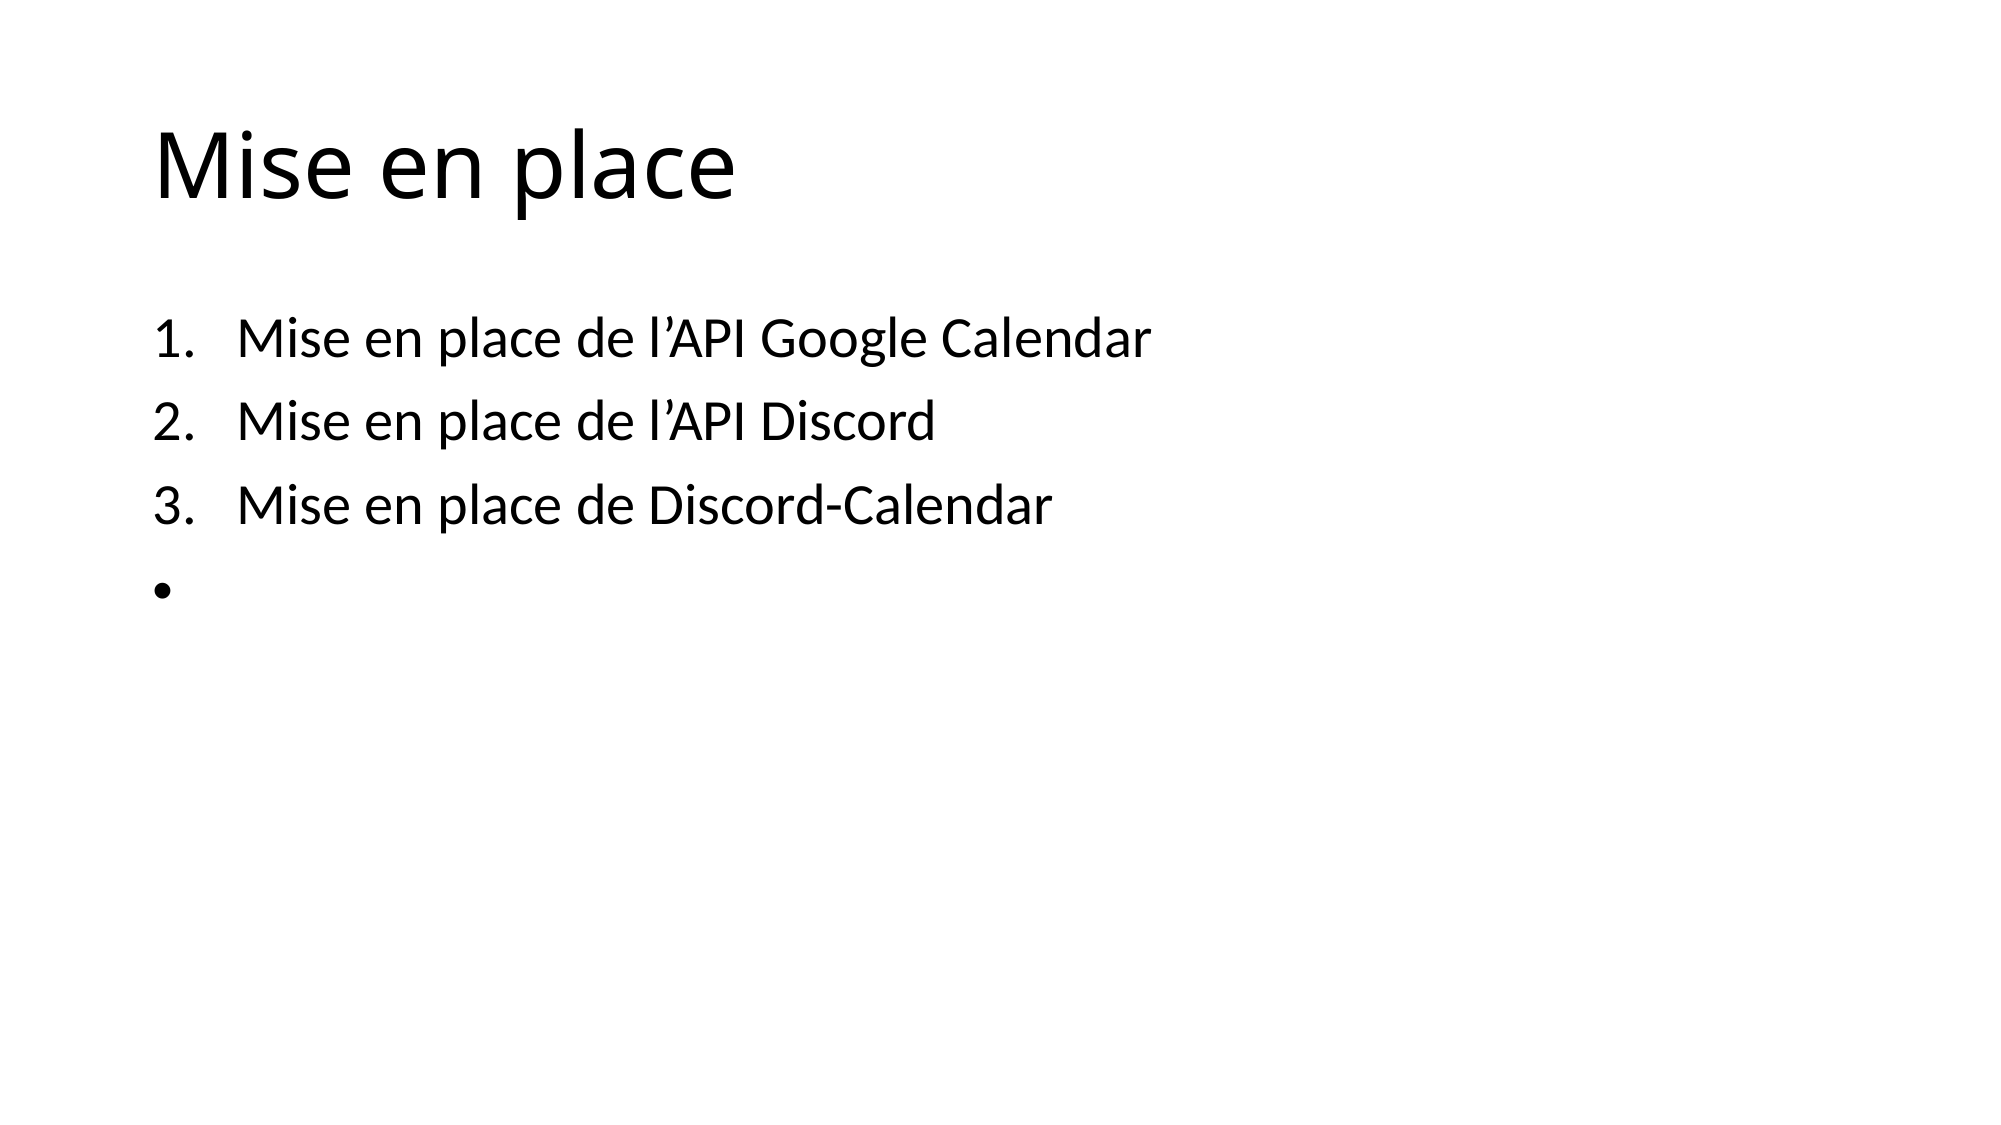

# Mise en place
Mise en place de l’API Google Calendar
Mise en place de l’API Discord
Mise en place de Discord-Calendar